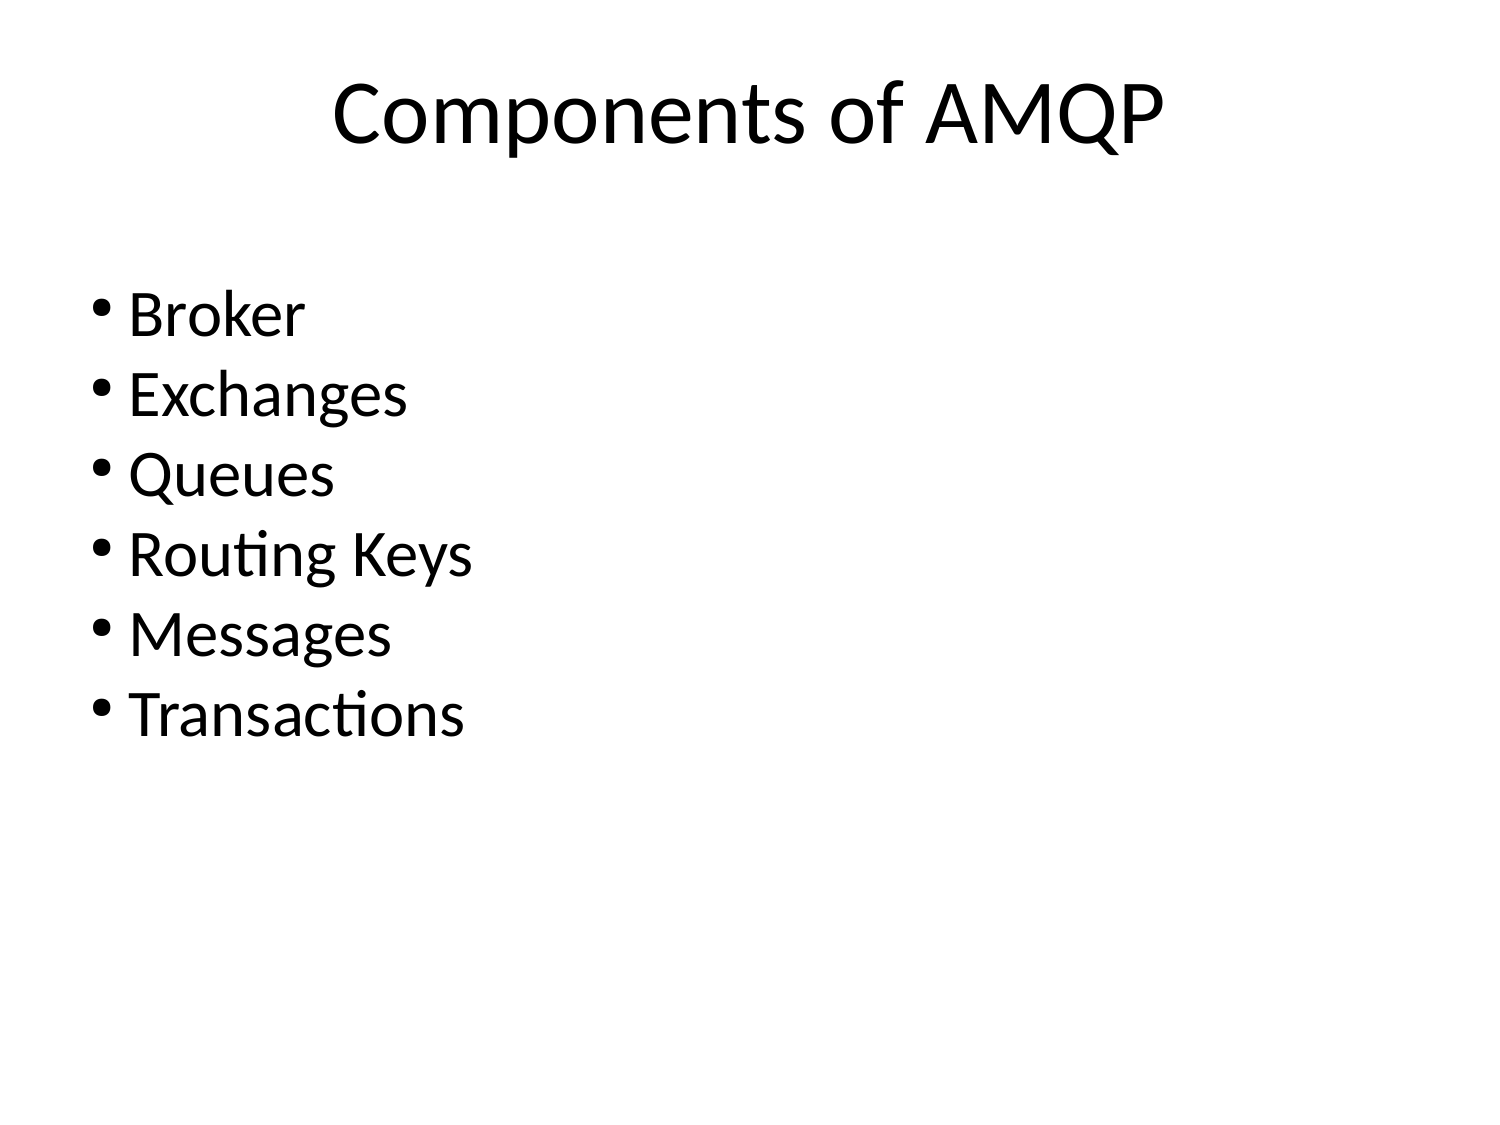

Components of AMQP
 Broker
 Exchanges
 Queues
 Routing Keys
 Messages
 Transactions